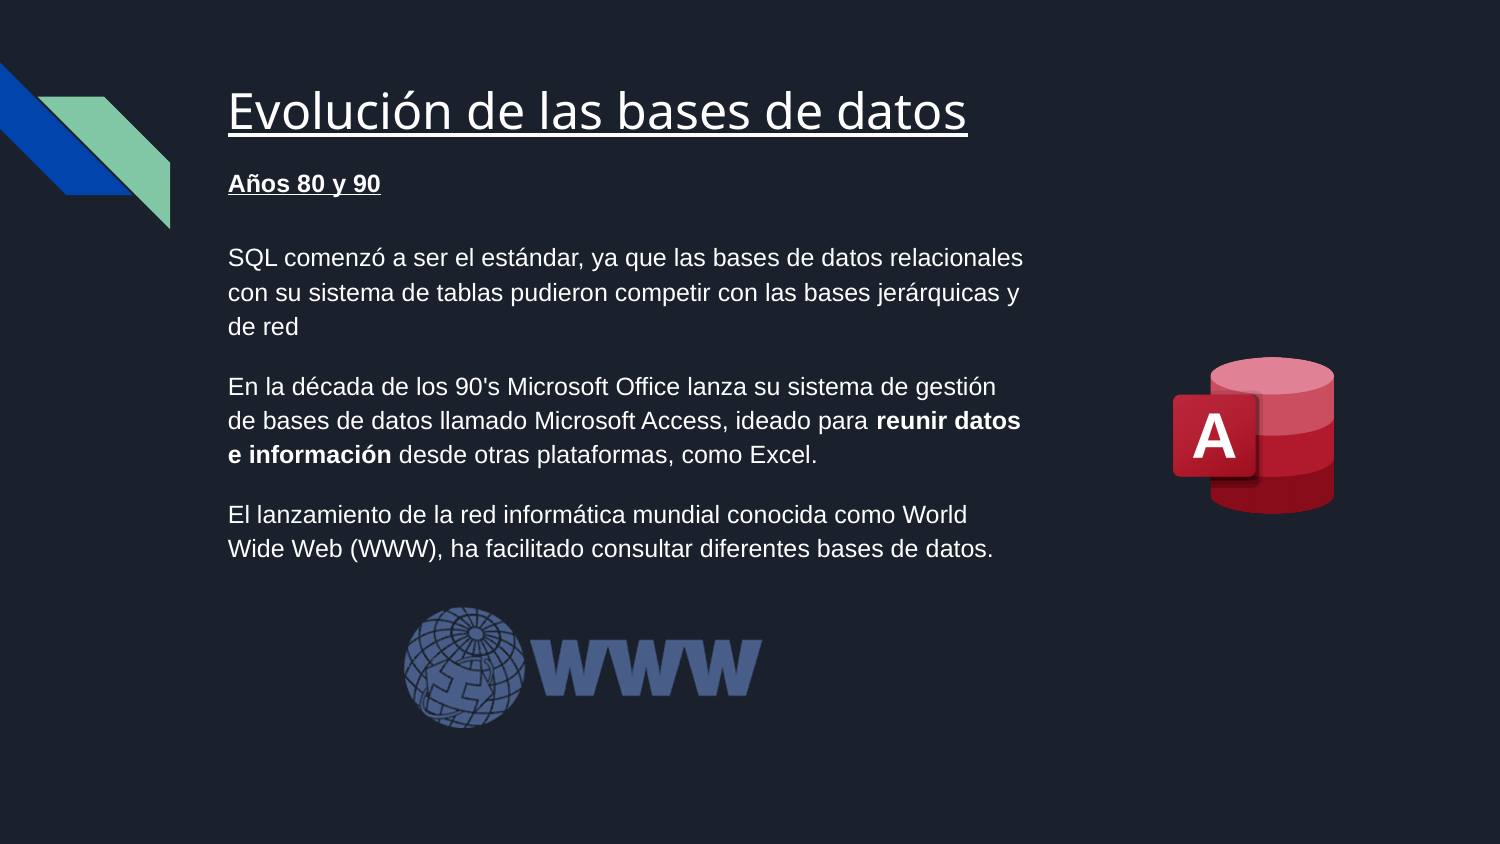

# Evolución de las bases de datos
Años 80 y 90
SQL comenzó a ser el estándar, ya que las bases de datos relacionales con su sistema de tablas pudieron competir con las bases jerárquicas y de red
En la década de los 90's Microsoft Office lanza su sistema de gestión de bases de datos llamado Microsoft Access, ideado para reunir datos e información desde otras plataformas, como Excel.
El lanzamiento de la red informática mundial conocida como World Wide Web (WWW), ha facilitado consultar diferentes bases de datos.